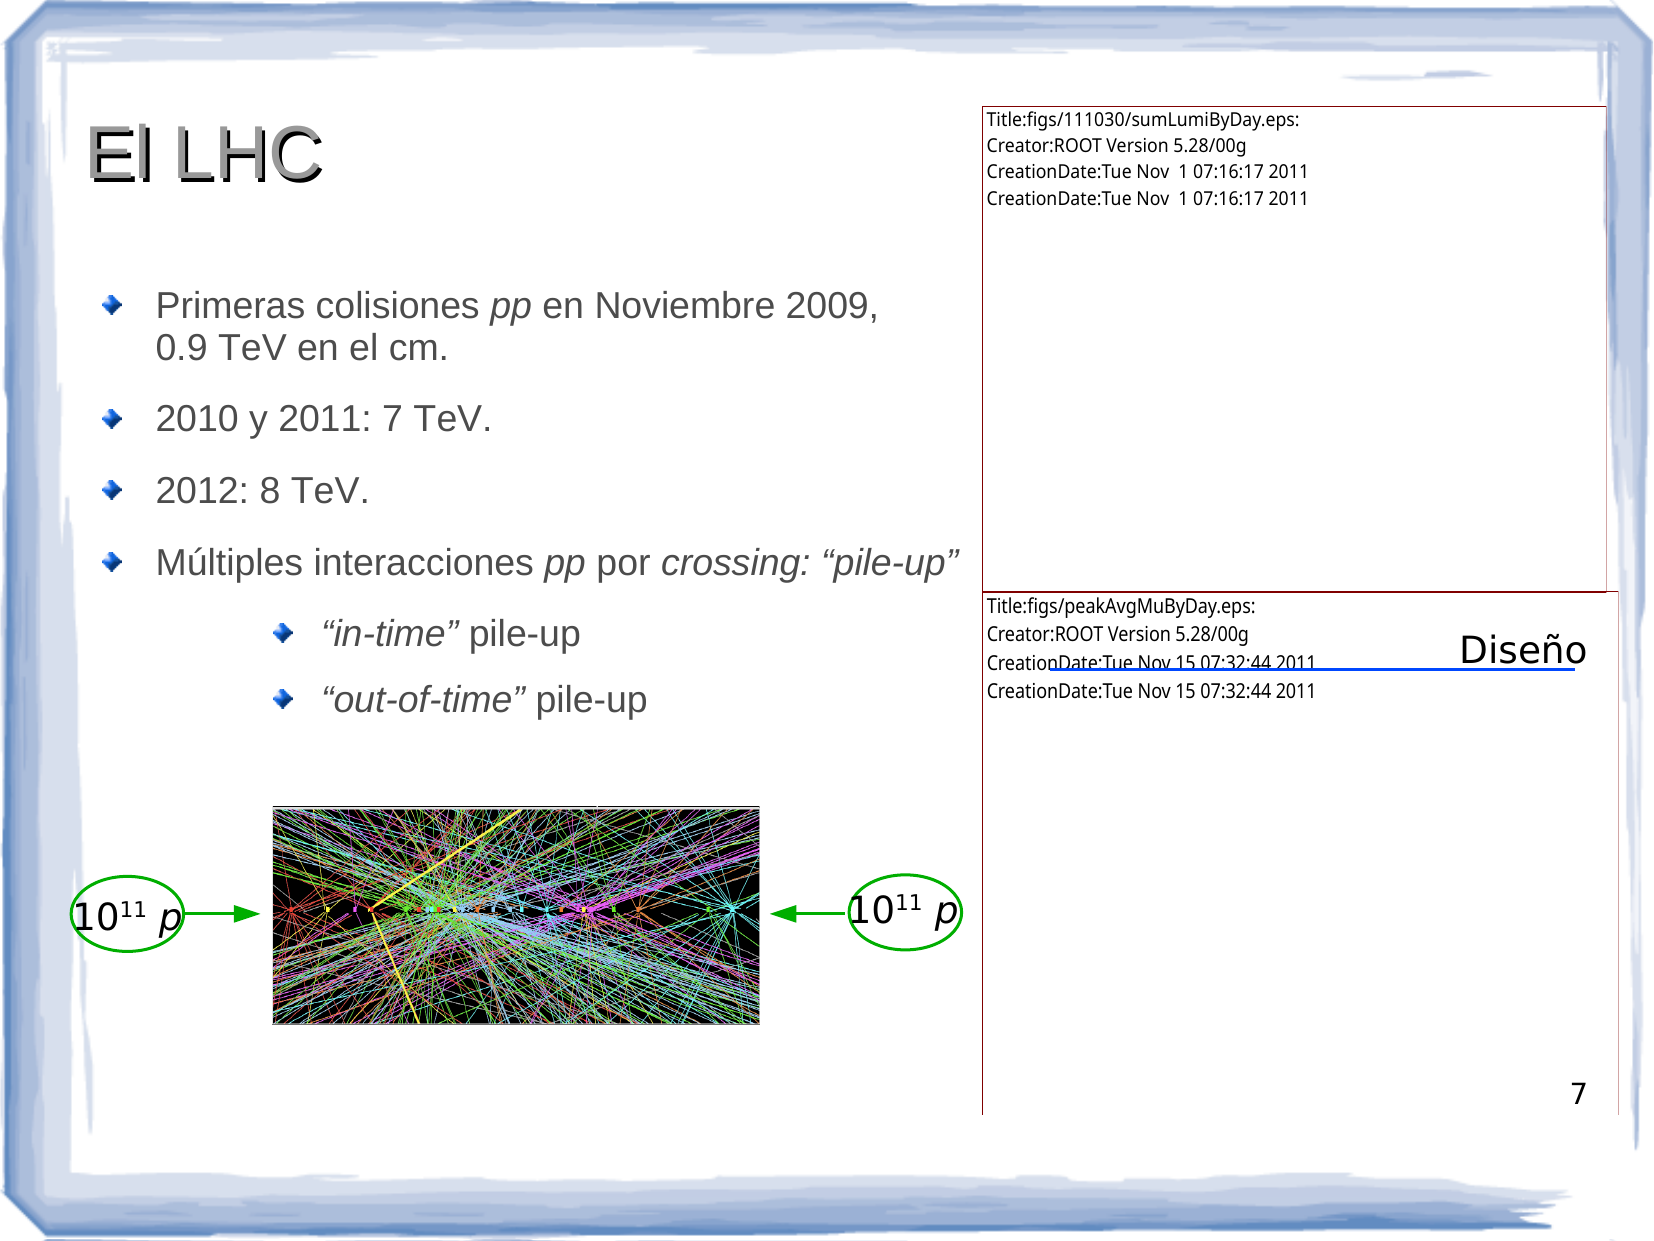

# El LHC
Primeras colisiones pp en Noviembre 2009, 0.9 TeV en el cm.
2010 y 2011: 7 TeV.
2012: 8 TeV.
Múltiples interacciones pp por crossing: “pile-up”
“in-time” pile-up
“out-of-time” pile-up
Diseño
1011 p
1011 p
7